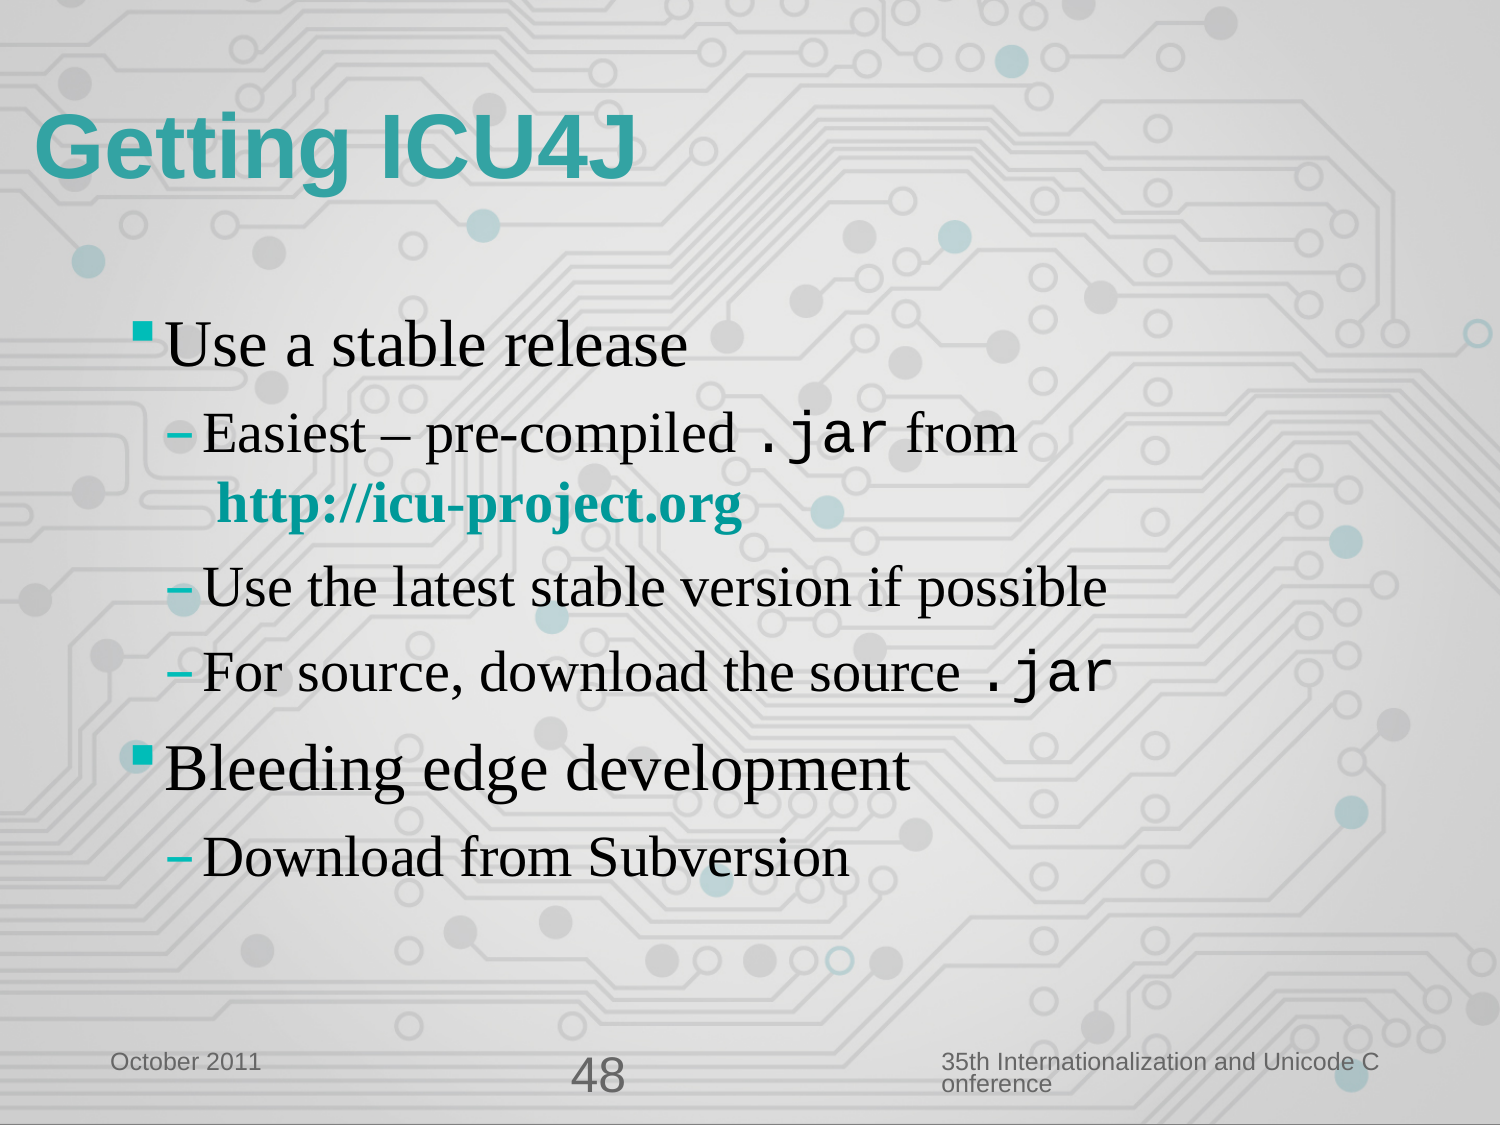

# Getting ICU4J
Use a stable release
Easiest – pre-compiled .jar from
 http://icu-project.org
Use the latest stable version if possible
For source, download the source .jar
Bleeding edge development
Download from Subversion
October 2011
48
35th Internationalization and Unicode Conference